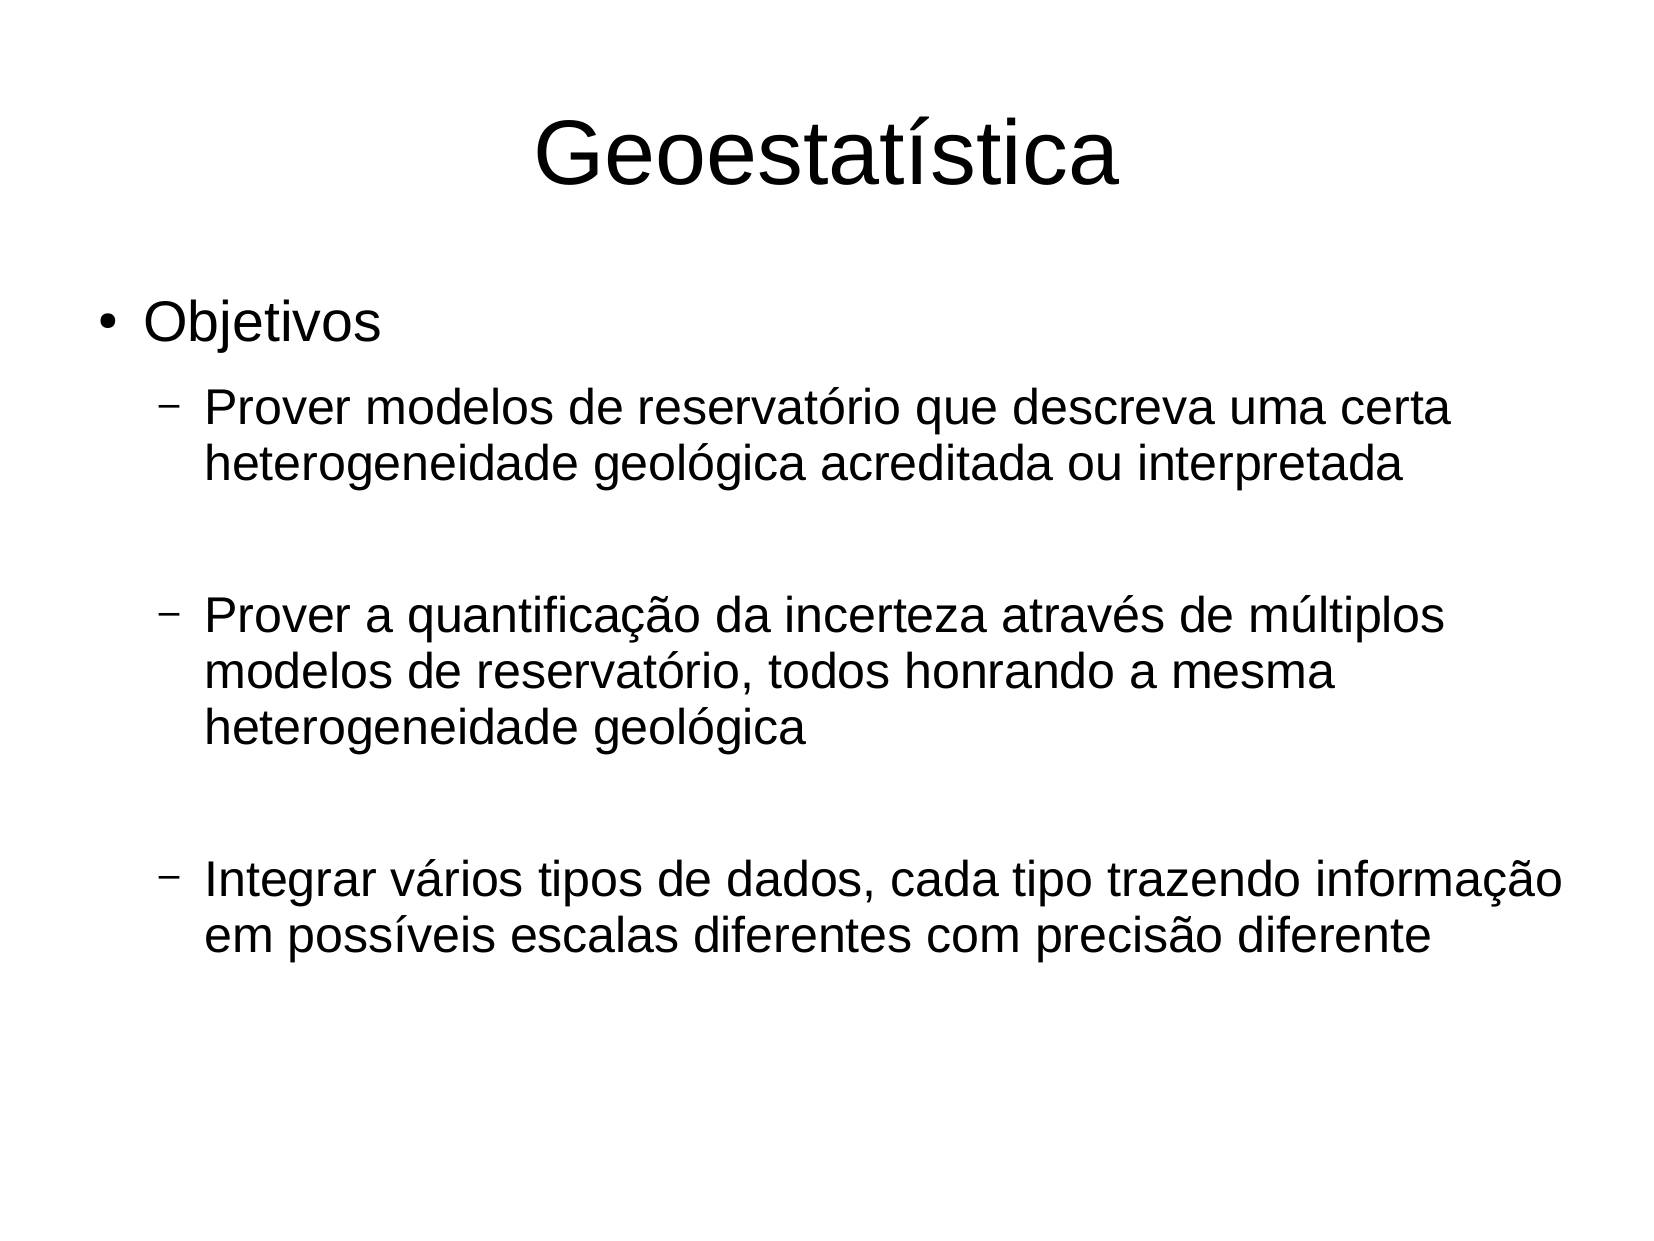

# Geoestatística
Objetivos
Prover modelos de reservatório que descreva uma certa heterogeneidade geológica acreditada ou interpretada
Prover a quantificação da incerteza através de múltiplos modelos de reservatório, todos honrando a mesma heterogeneidade geológica
Integrar vários tipos de dados, cada tipo trazendo informação em possíveis escalas diferentes com precisão diferente